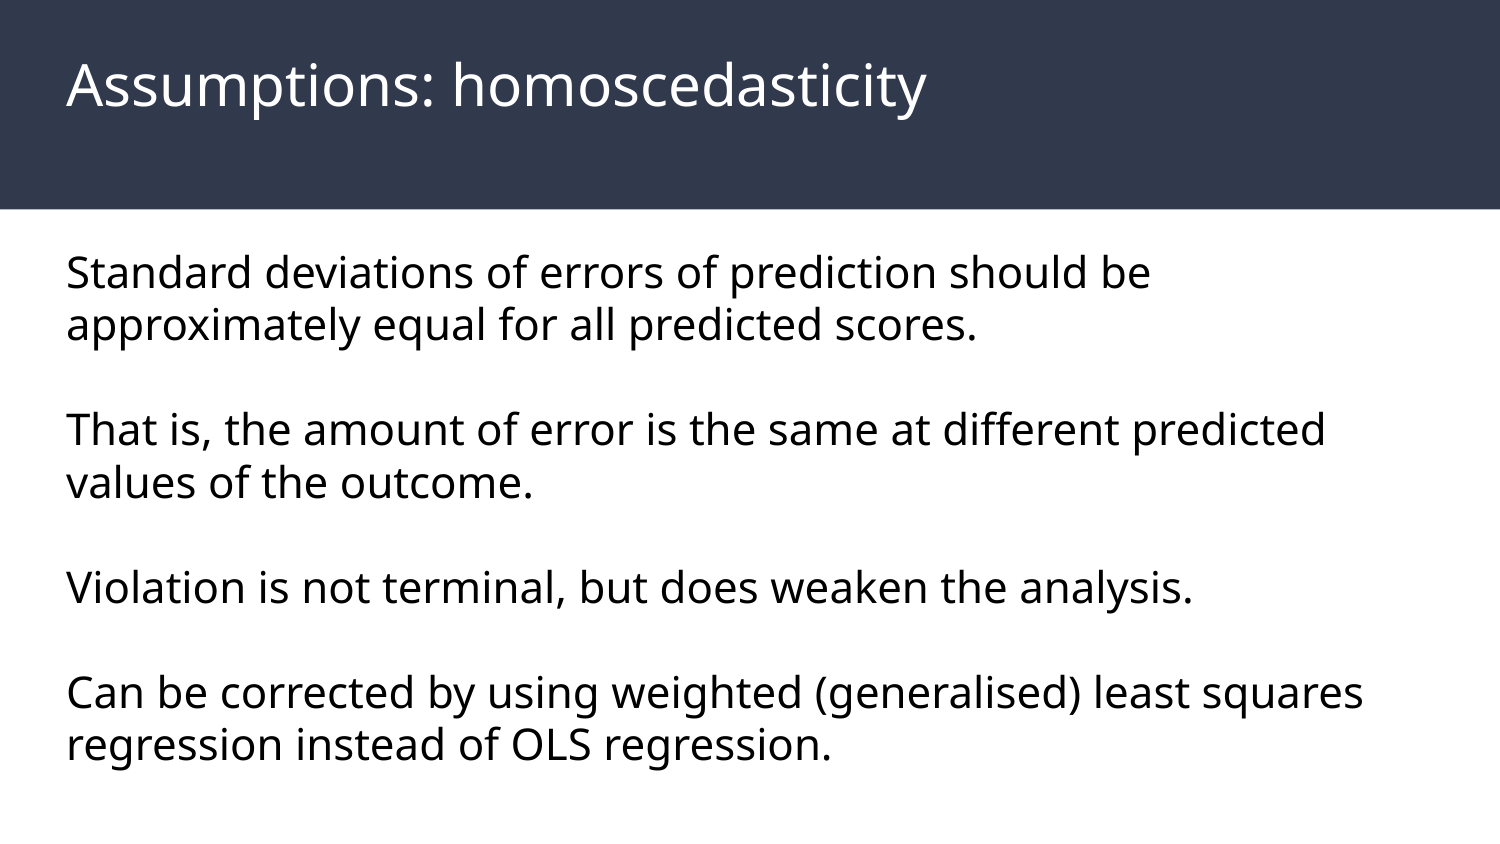

# Assumptions: homoscedasticity
Standard deviations of errors of prediction should be approximately equal for all predicted scores.
That is, the amount of error is the same at different predicted values of the outcome.
Violation is not terminal, but does weaken the analysis.
Can be corrected by using weighted (generalised) least squares regression instead of OLS regression.